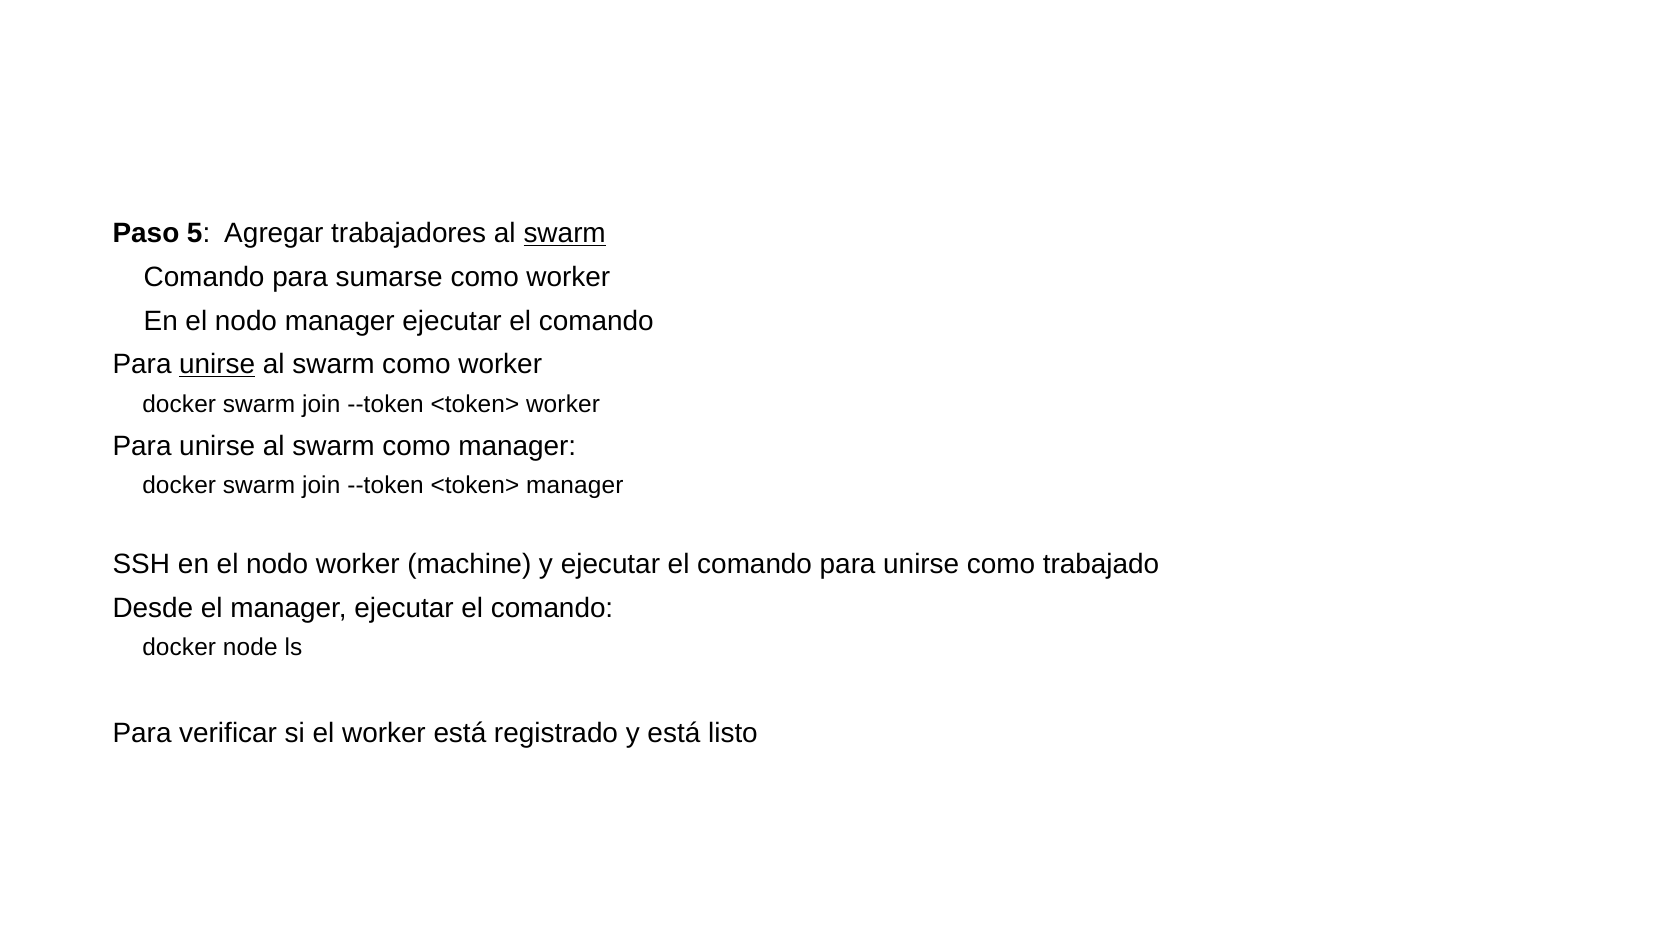

#
Paso 5: Agregar trabajadores al swarm
 Comando para sumarse como worker
 En el nodo manager ejecutar el comando
Para unirse al swarm como worker
docker swarm join --token <token> worker
Para unirse al swarm como manager:
docker swarm join --token <token> manager
SSH en el nodo worker (machine) y ejecutar el comando para unirse como trabajado
Desde el manager, ejecutar el comando:
docker node ls
Para verificar si el worker está registrado y está listo